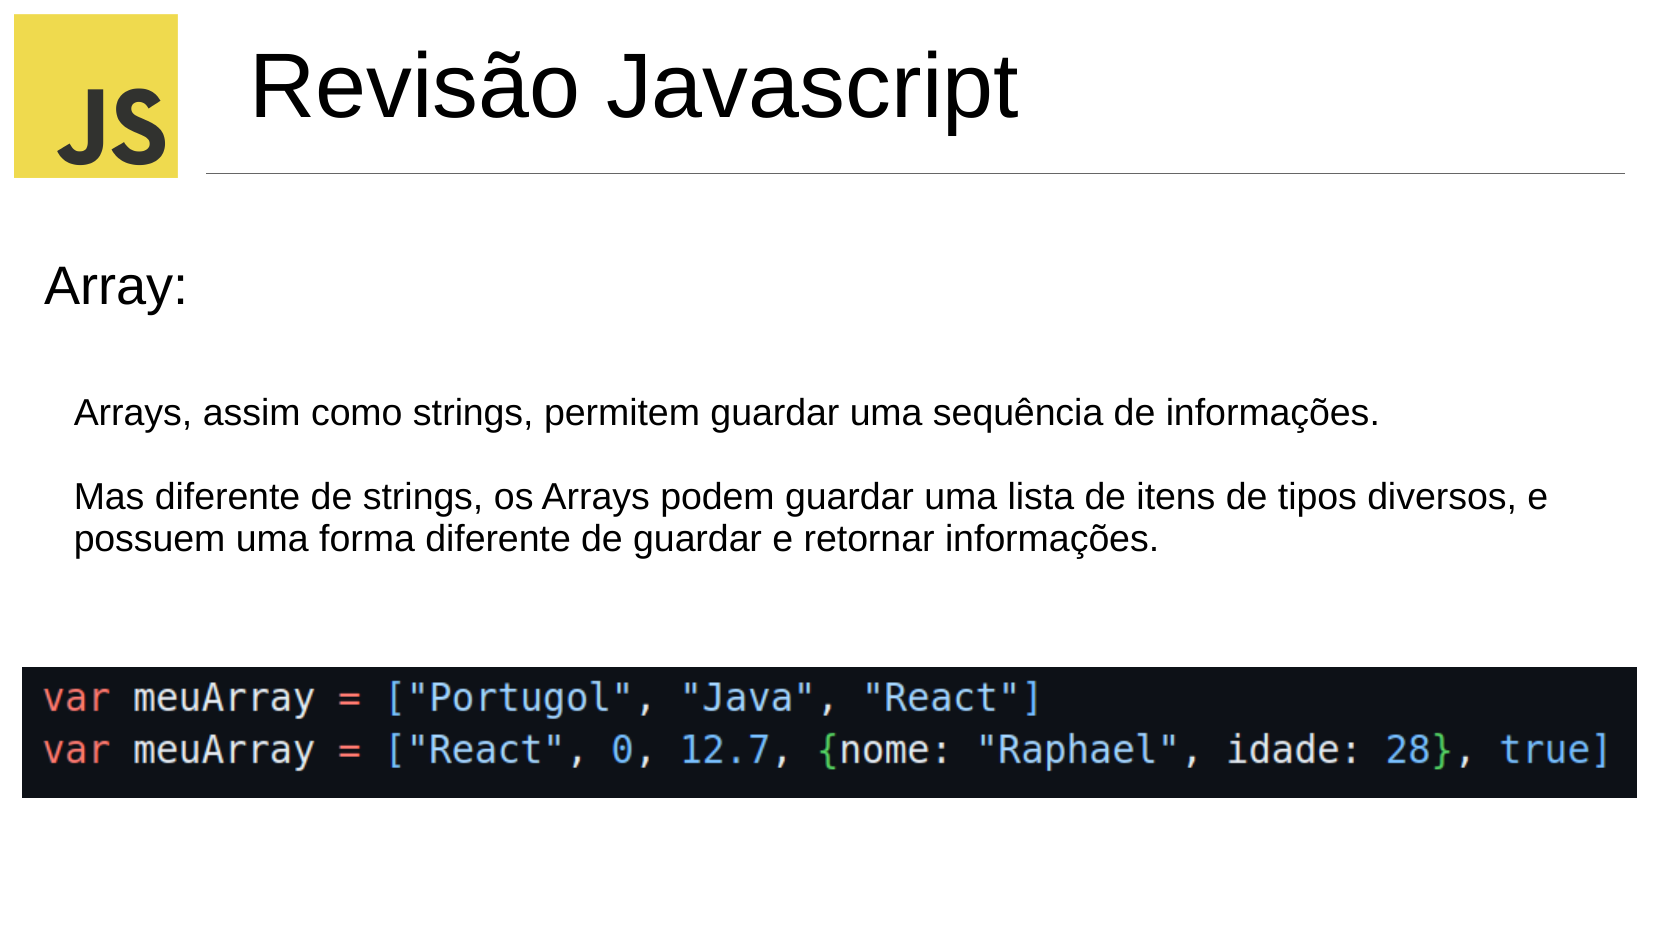

# Revisão Javascript
Array:
Arrays, assim como strings, permitem guardar uma sequência de informações.
Mas diferente de strings, os Arrays podem guardar uma lista de itens de tipos diversos, e possuem uma forma diferente de guardar e retornar informações.